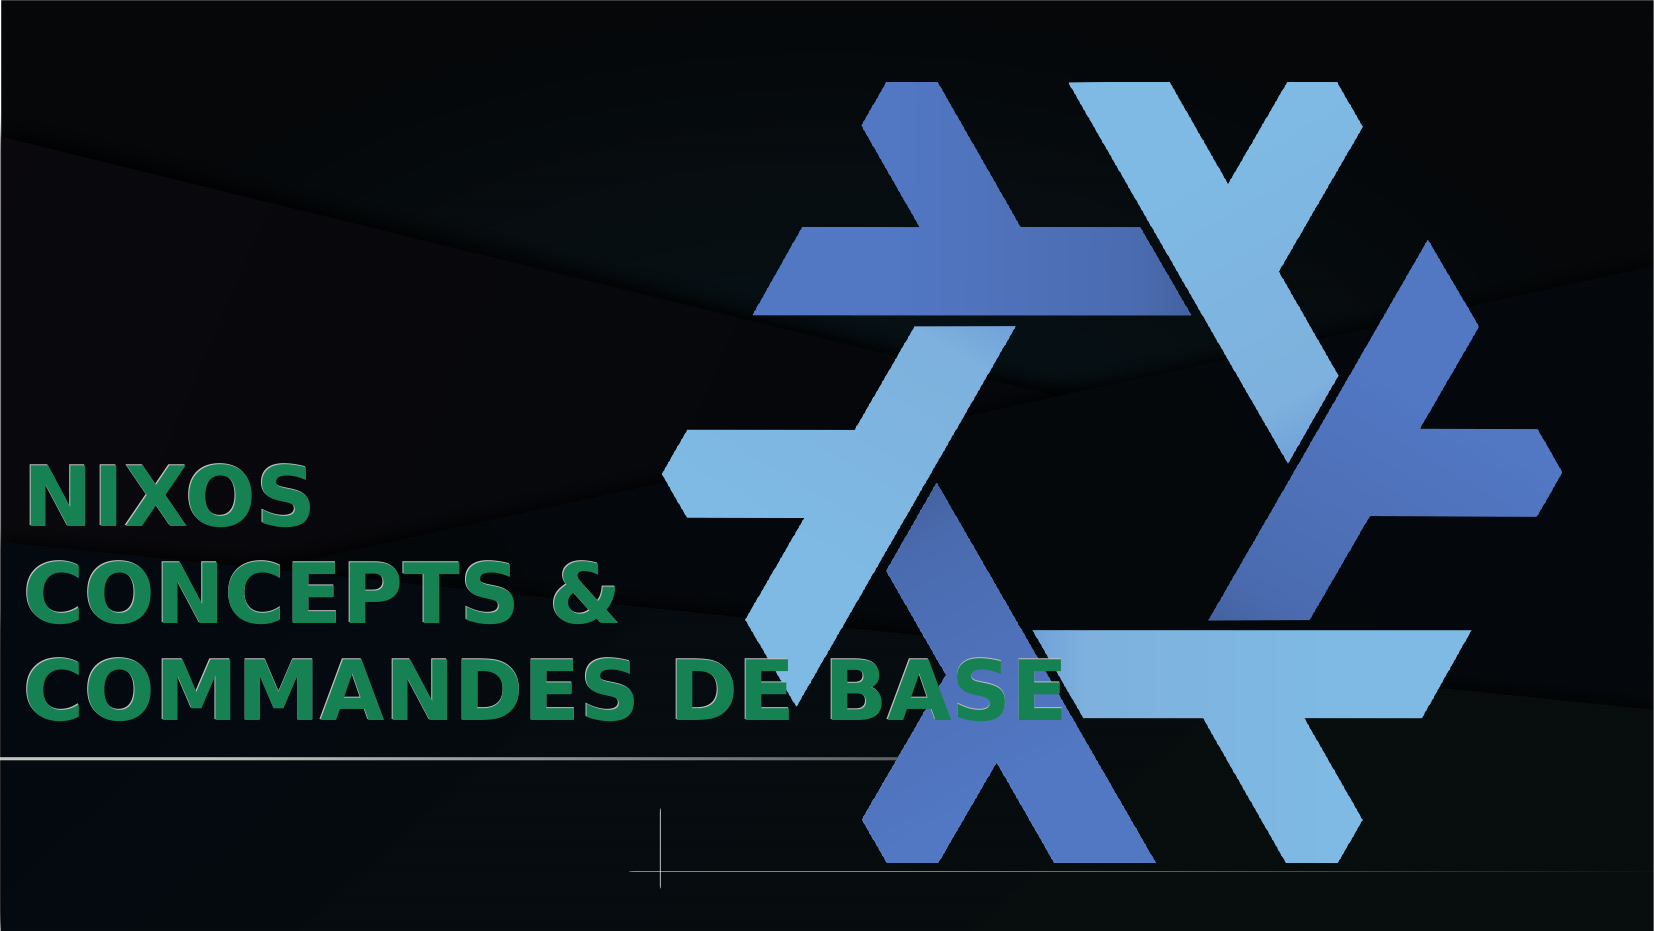

# NixOS concepts & commandes de base